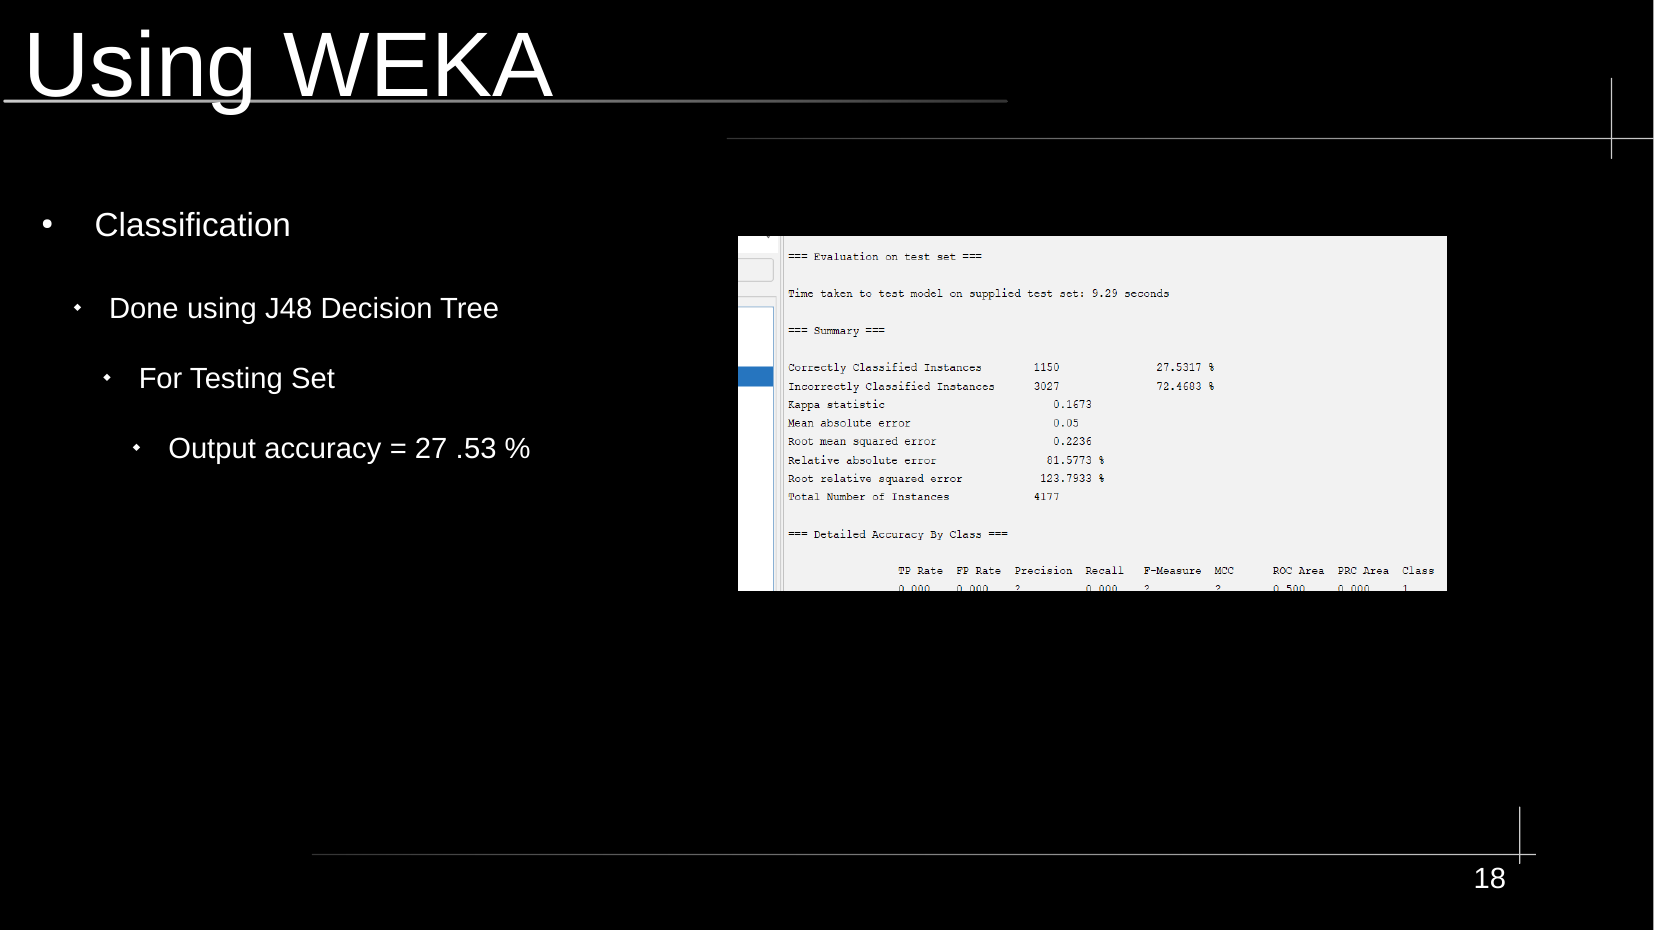

# Using WEKA
Classification
Done using J48 Decision Tree
For Testing Set
Output accuracy = 27 .53 %
18